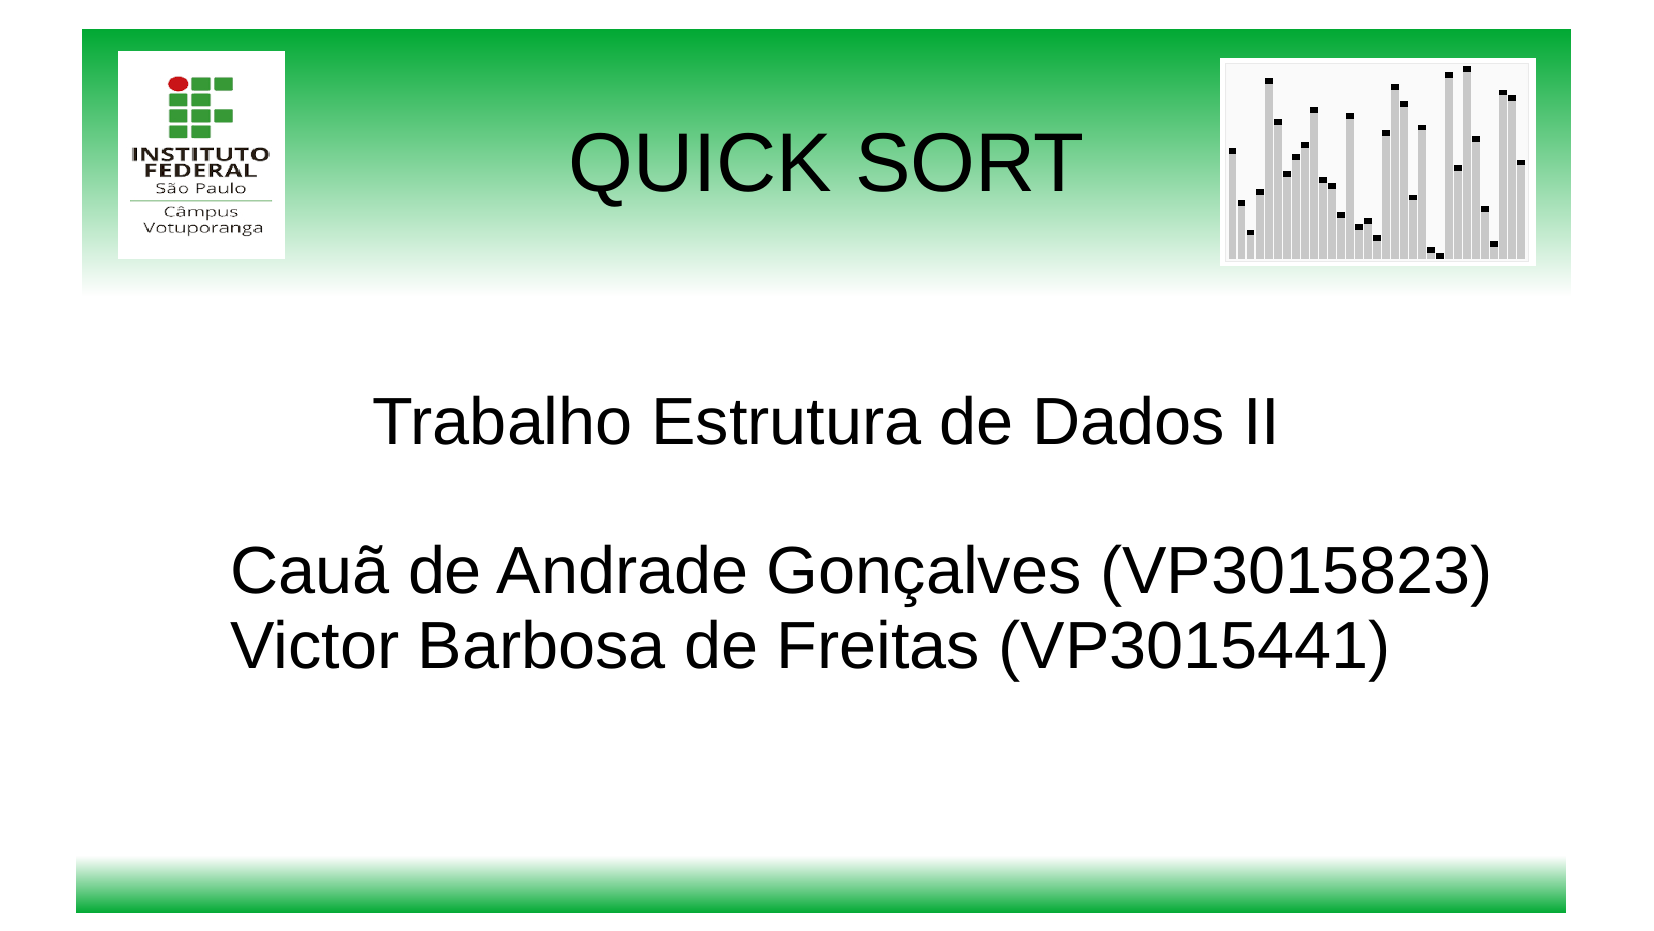

# QUICK SORT
Trabalho Estrutura de Dados II
		Cauã de Andrade Gonçalves (VP3015823)
		Victor Barbosa de Freitas (VP3015441)